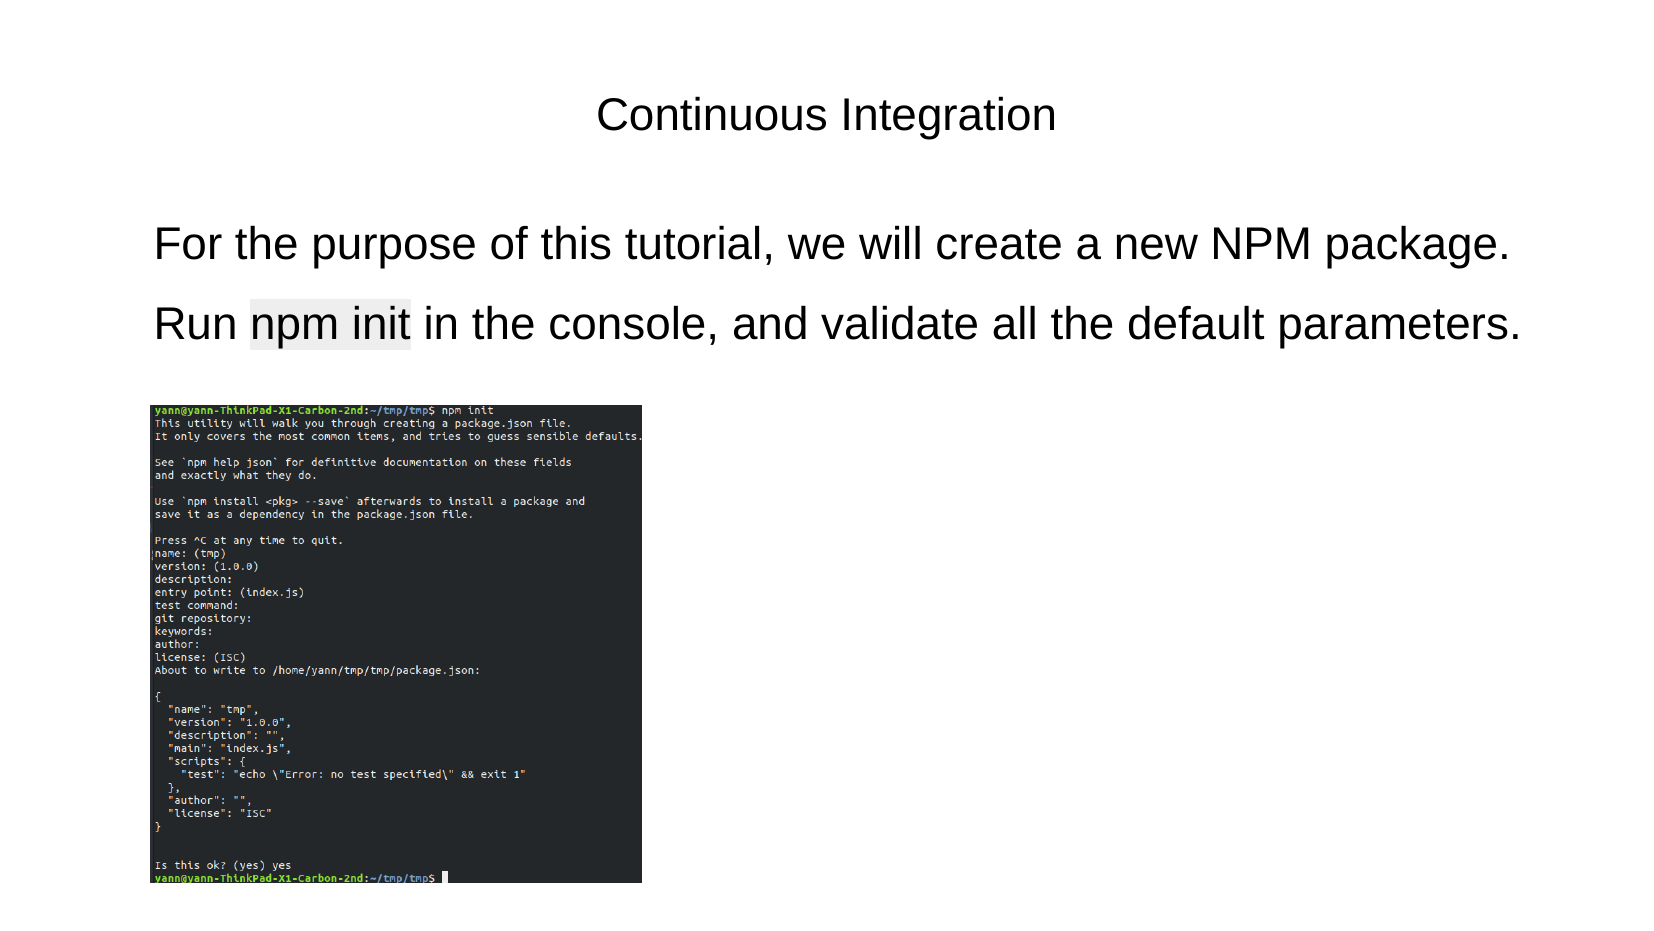

Continuous Integration
# For the purpose of this tutorial, we will create a new NPM package.
Run npm init in the console, and validate all the default parameters.